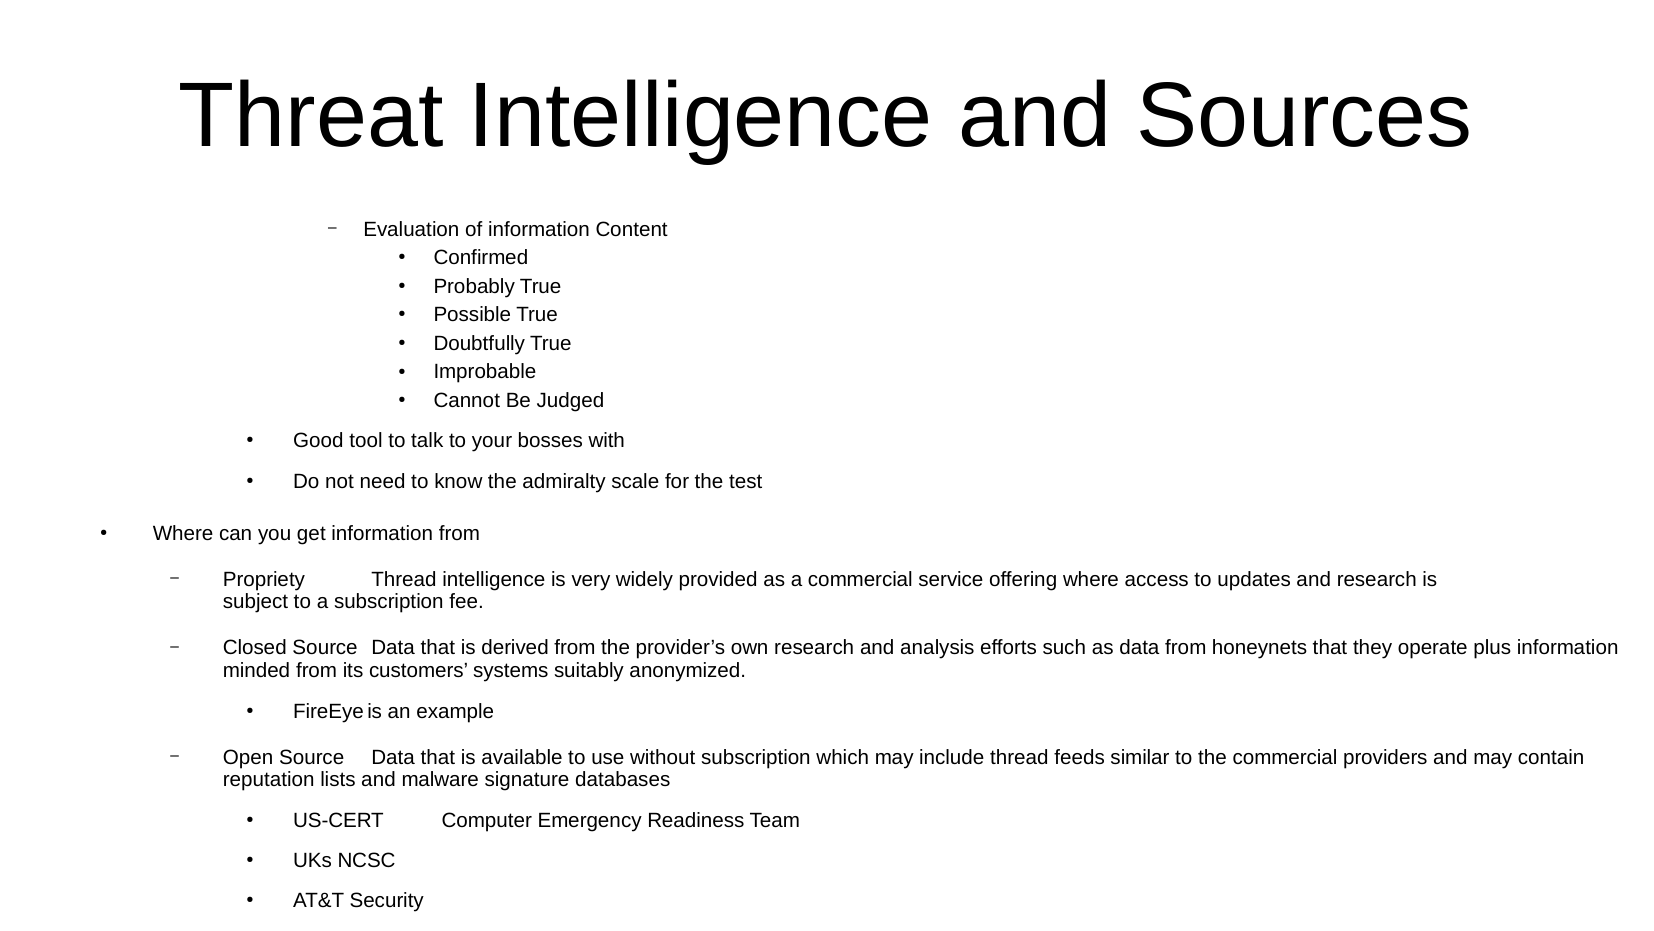

# Threat Intelligence and Sources
Evaluation of information Content
Confirmed
Probably True
Possible True
Doubtfully True
Improbable
Cannot Be Judged
Good tool to talk to your bosses with
Do not need to know the admiralty scale for the test
Where can you get information from
Propriety			Thread intelligence is very widely provided as a commercial service offering where access to updates and research is	 			subject to a subscription fee.
Closed Source			Data that is derived from the provider’s own research and analysis efforts such as data from honeynets that they operate plus information minded from its customers’ systems suitably anonymized.
FireEye	is an example
Open Source			Data that is available to use without subscription which may include thread feeds similar to the commercial providers and may contain reputation lists and malware signature databases
US-CERT 			Computer Emergency Readiness Team
UKs NCSC
AT&T Security